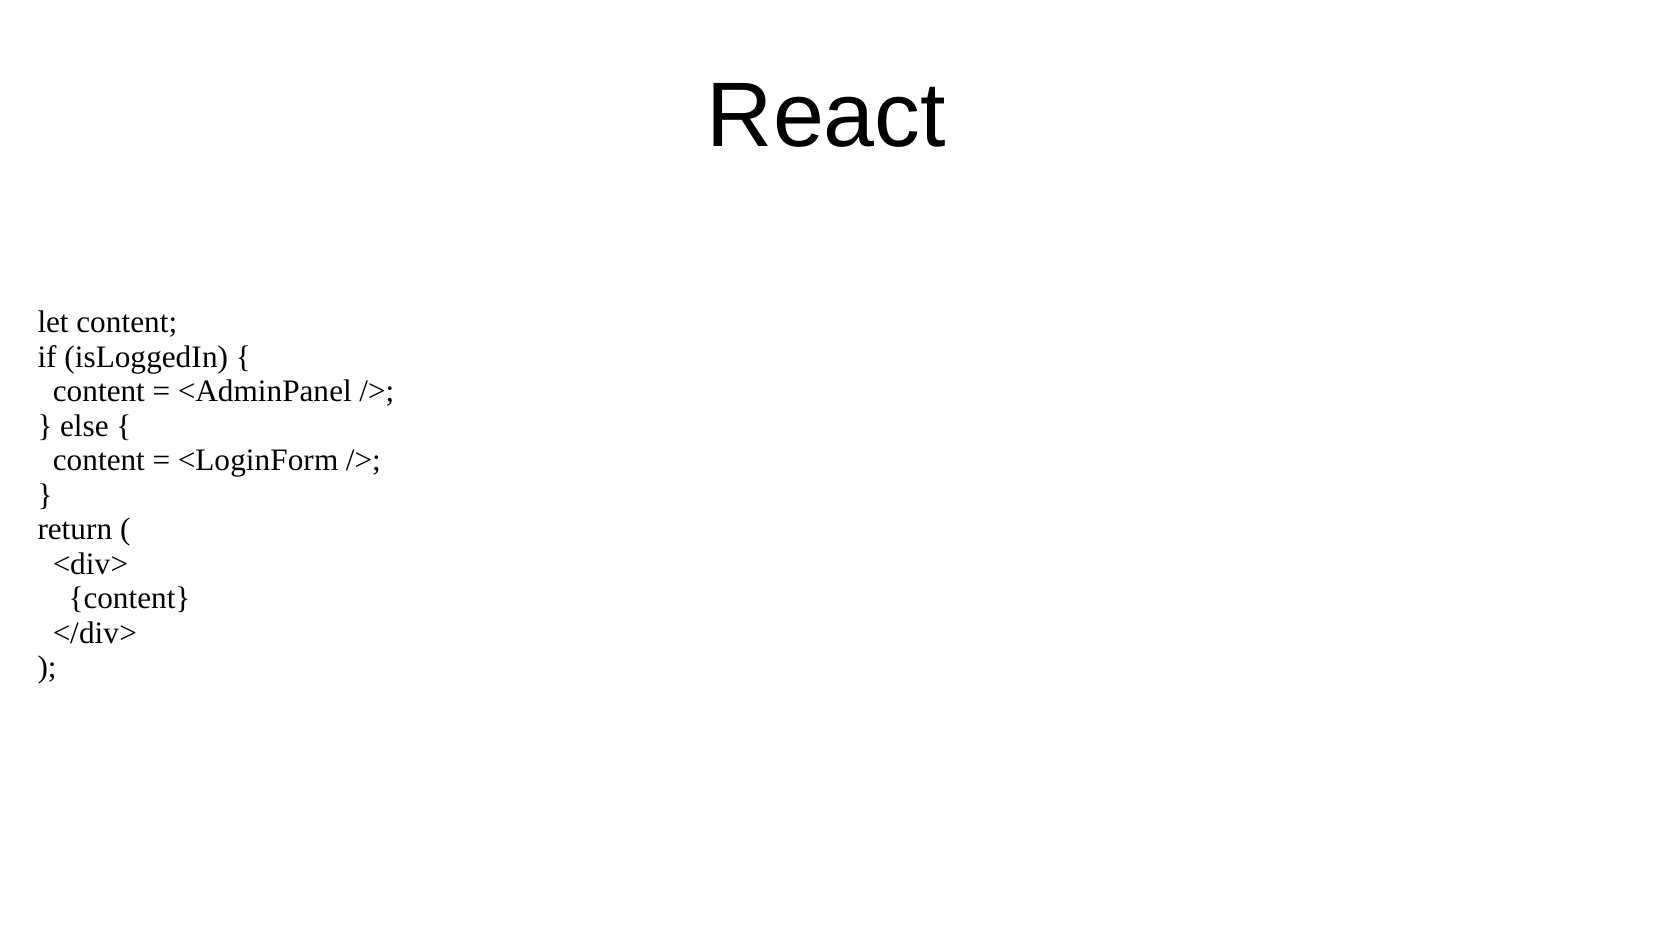

# React
let content;
if (isLoggedIn) {
 content = <AdminPanel />;
} else {
 content = <LoginForm />;
}
return (
 <div>
 {content}
 </div>
);